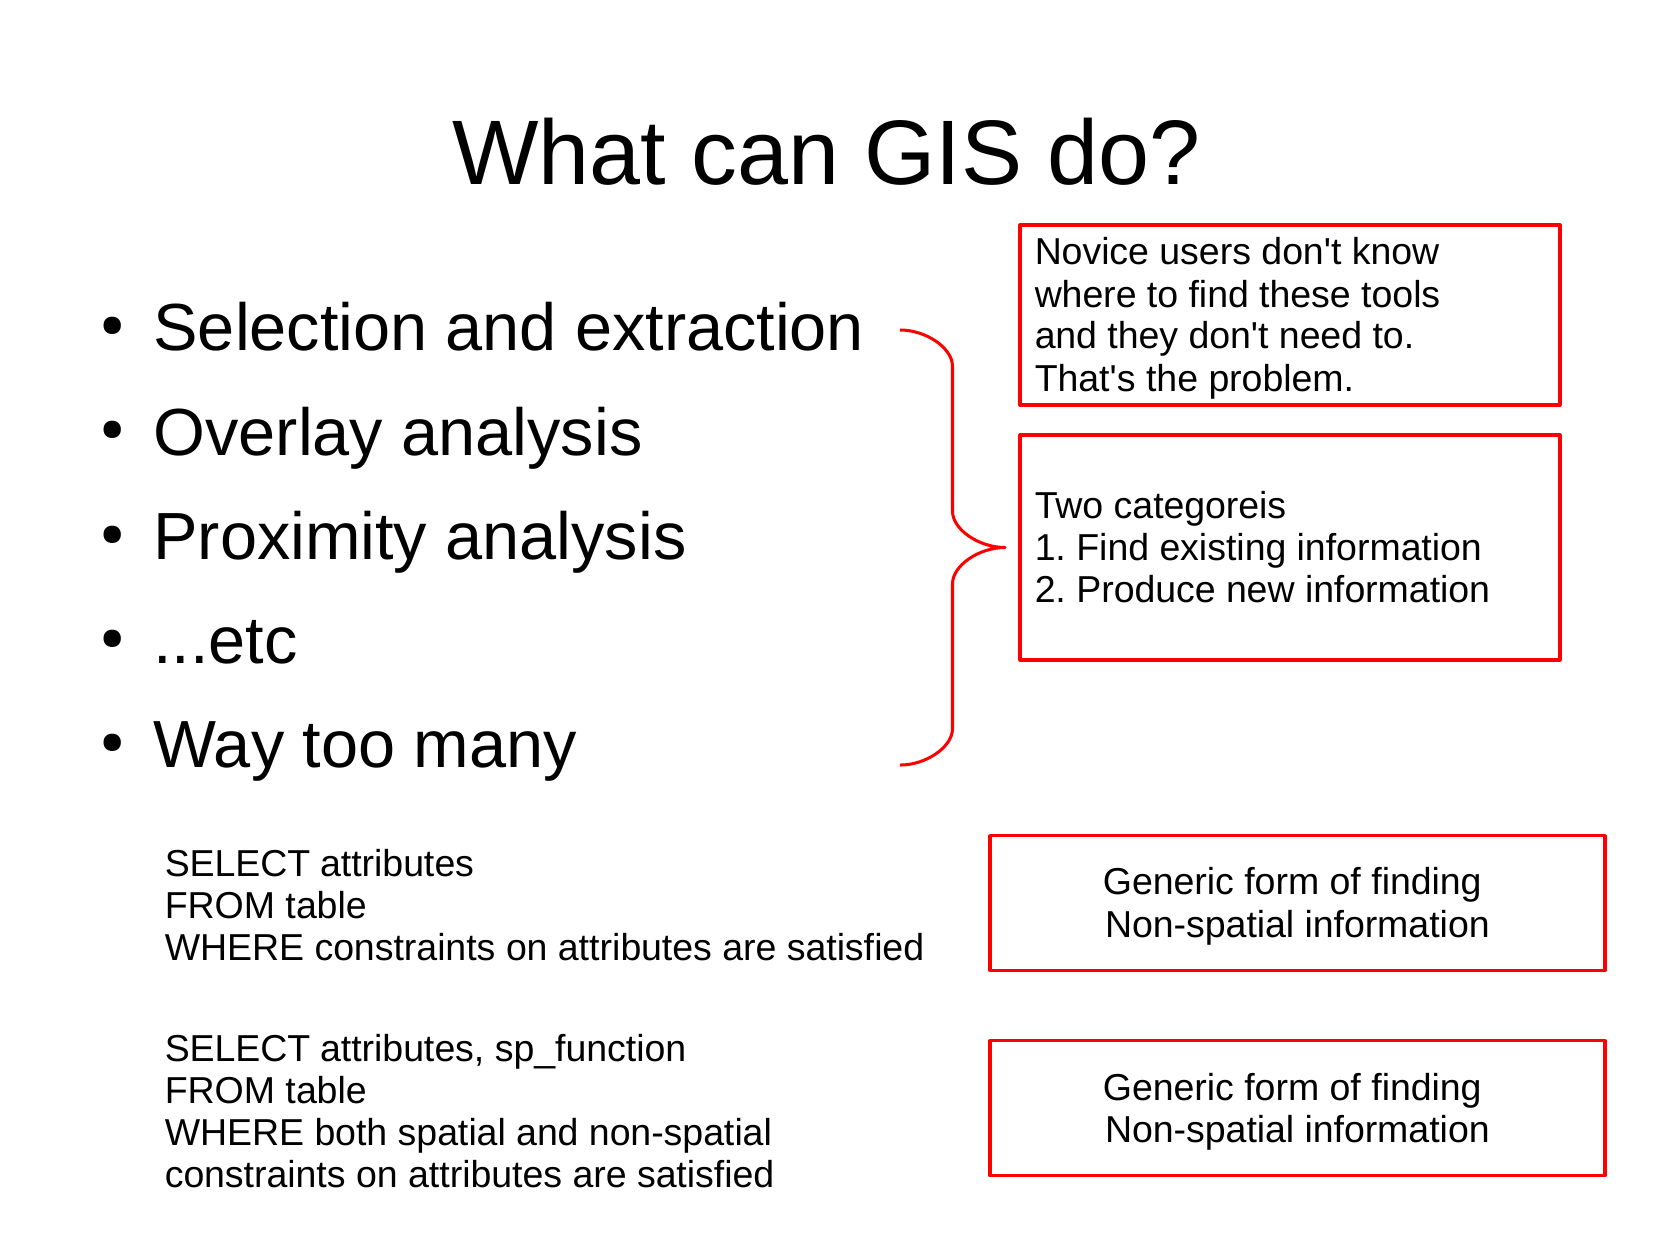

# What can GIS do?
Novice users don't know
where to find these tools
and they don't need to.
That's the problem.
Selection and extraction
Overlay analysis
Proximity analysis
...etc
Way too many
Two categoreis
1. Find existing information
2. Produce new information
SELECT attributes
FROM table
WHERE constraints on attributes are satisfied
Generic form of finding
Non-spatial information
SELECT attributes, sp_function
FROM table
WHERE both spatial and non-spatial constraints on attributes are satisfied
Generic form of finding
Non-spatial information